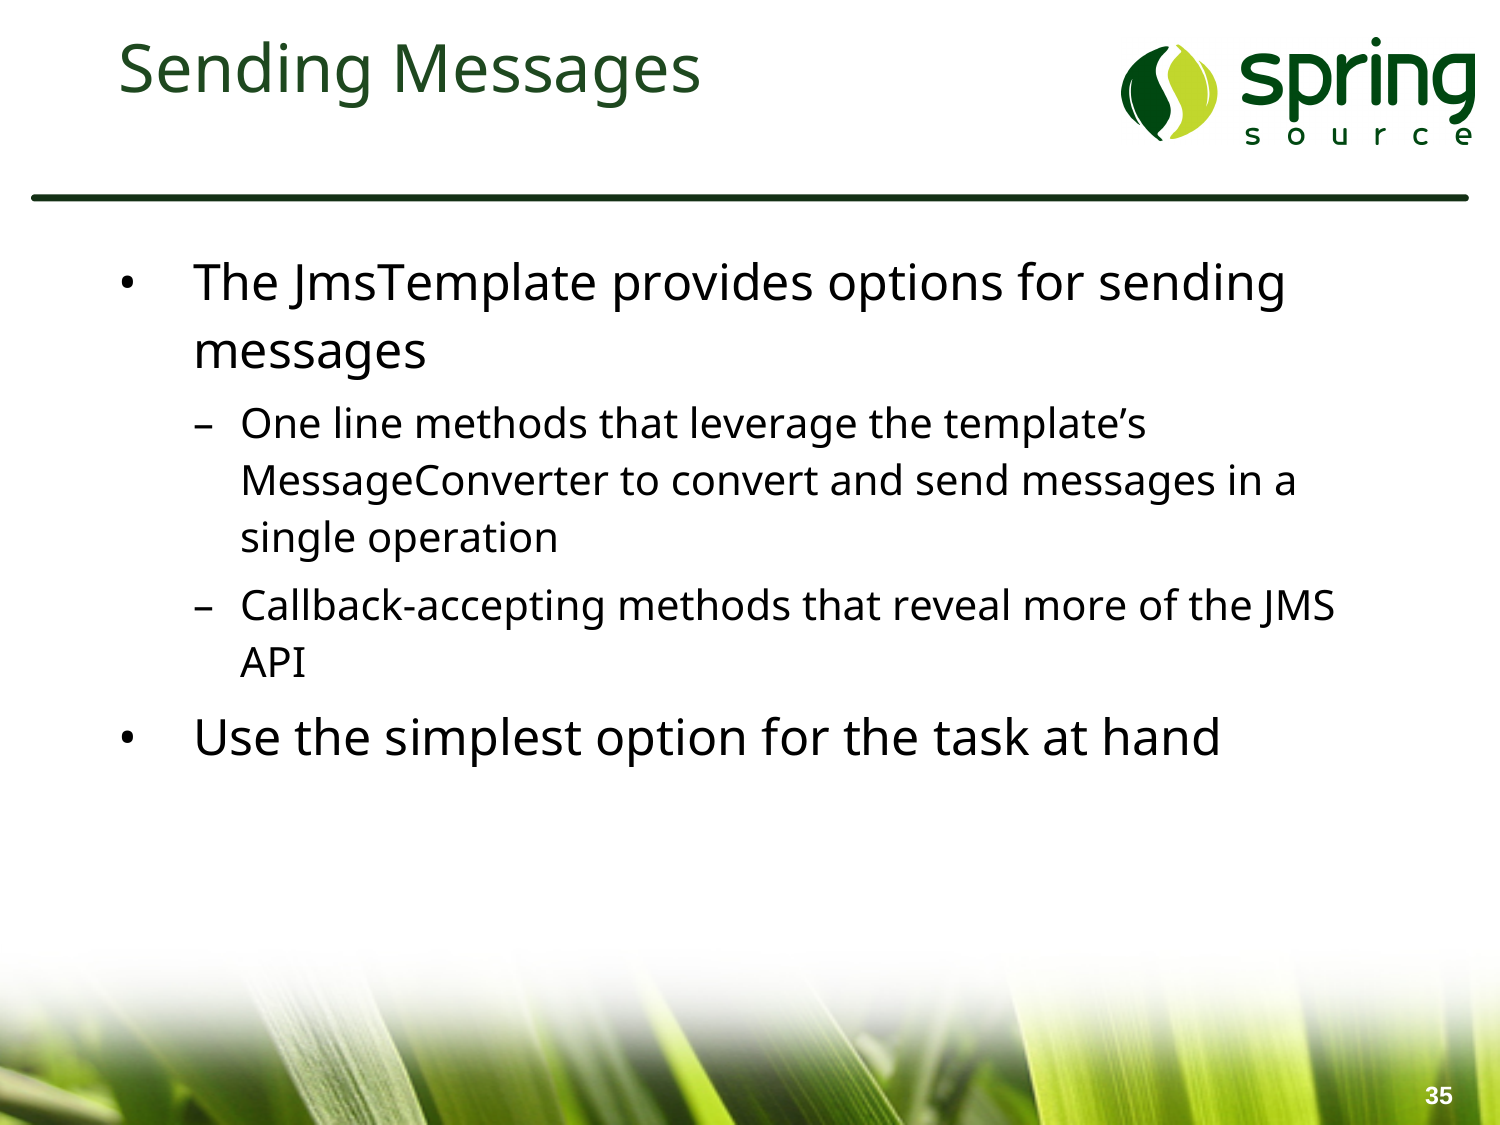

# Sending Messages
The JmsTemplate provides options for sending messages
One line methods that leverage the template’s MessageConverter to convert and send messages in a single operation
Callback-accepting methods that reveal more of the JMS API
Use the simplest option for the task at hand